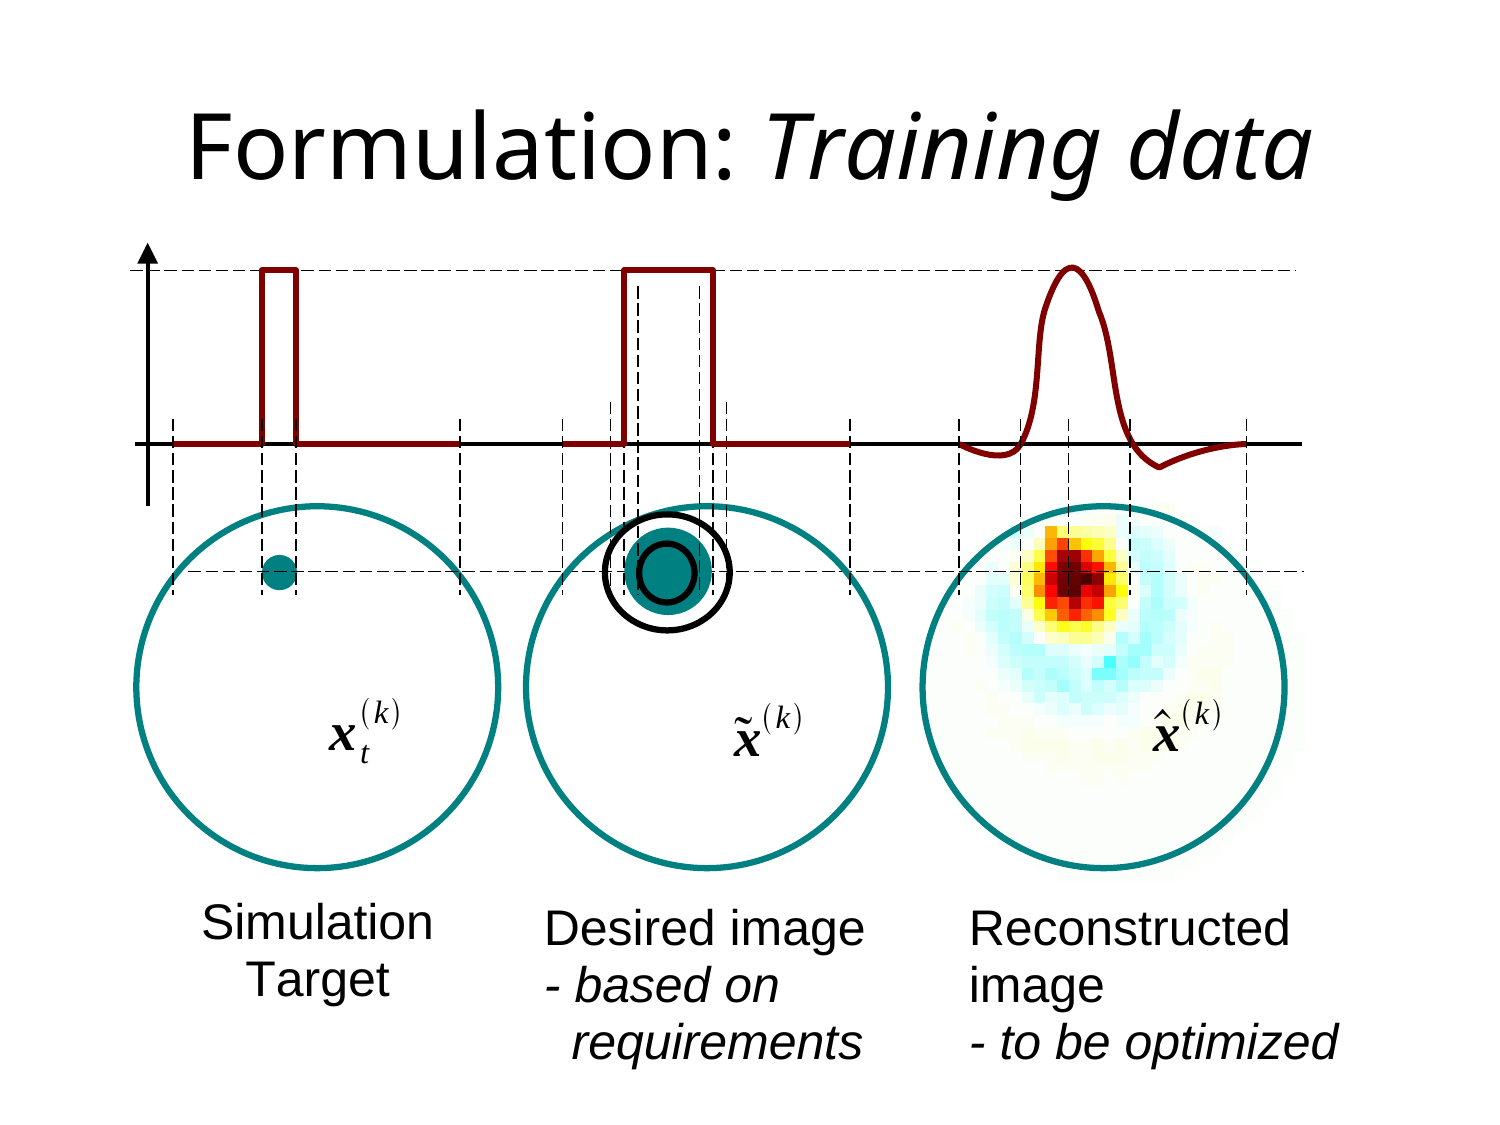

# Formulation: Training data
GR
Amplitude
Simulation
Target
Desired image
- based on
 requirements
Reconstructed
image
- to be optimized